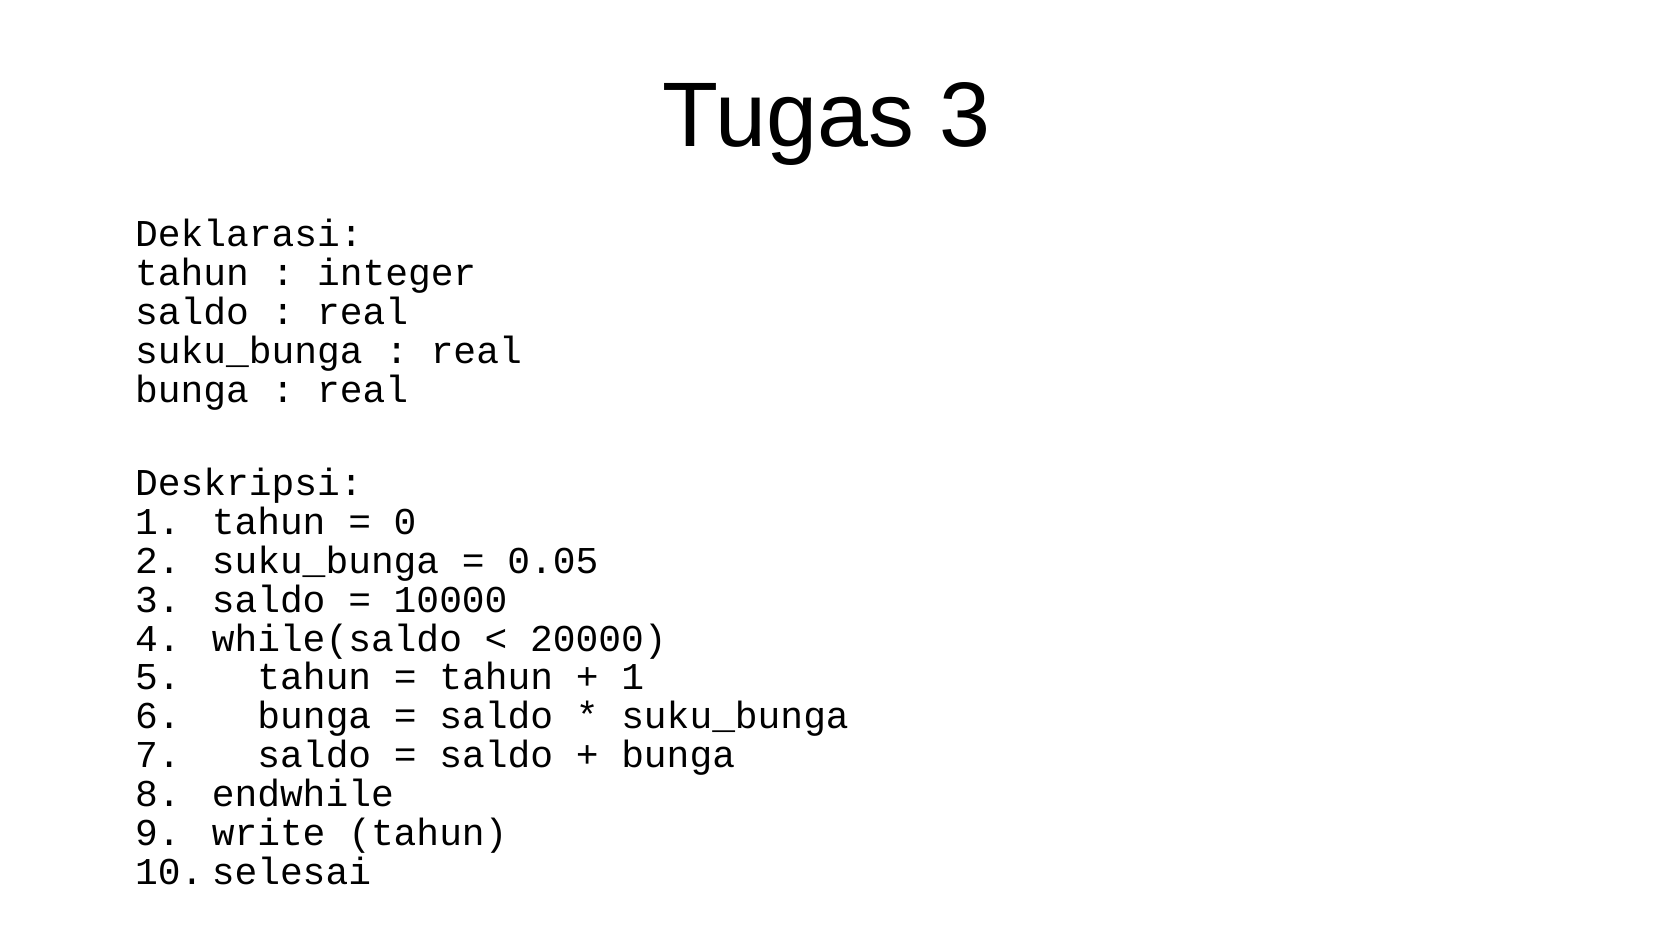

# Tugas 3
Deklarasi:
tahun : integer
saldo : real
suku_bunga : real
bunga : real
Deskripsi:
tahun = 0
suku_bunga = 0.05
saldo = 10000
while(saldo < 20000)
 tahun = tahun + 1
 bunga = saldo * suku_bunga
 saldo = saldo + bunga
endwhile
write (tahun)
selesai